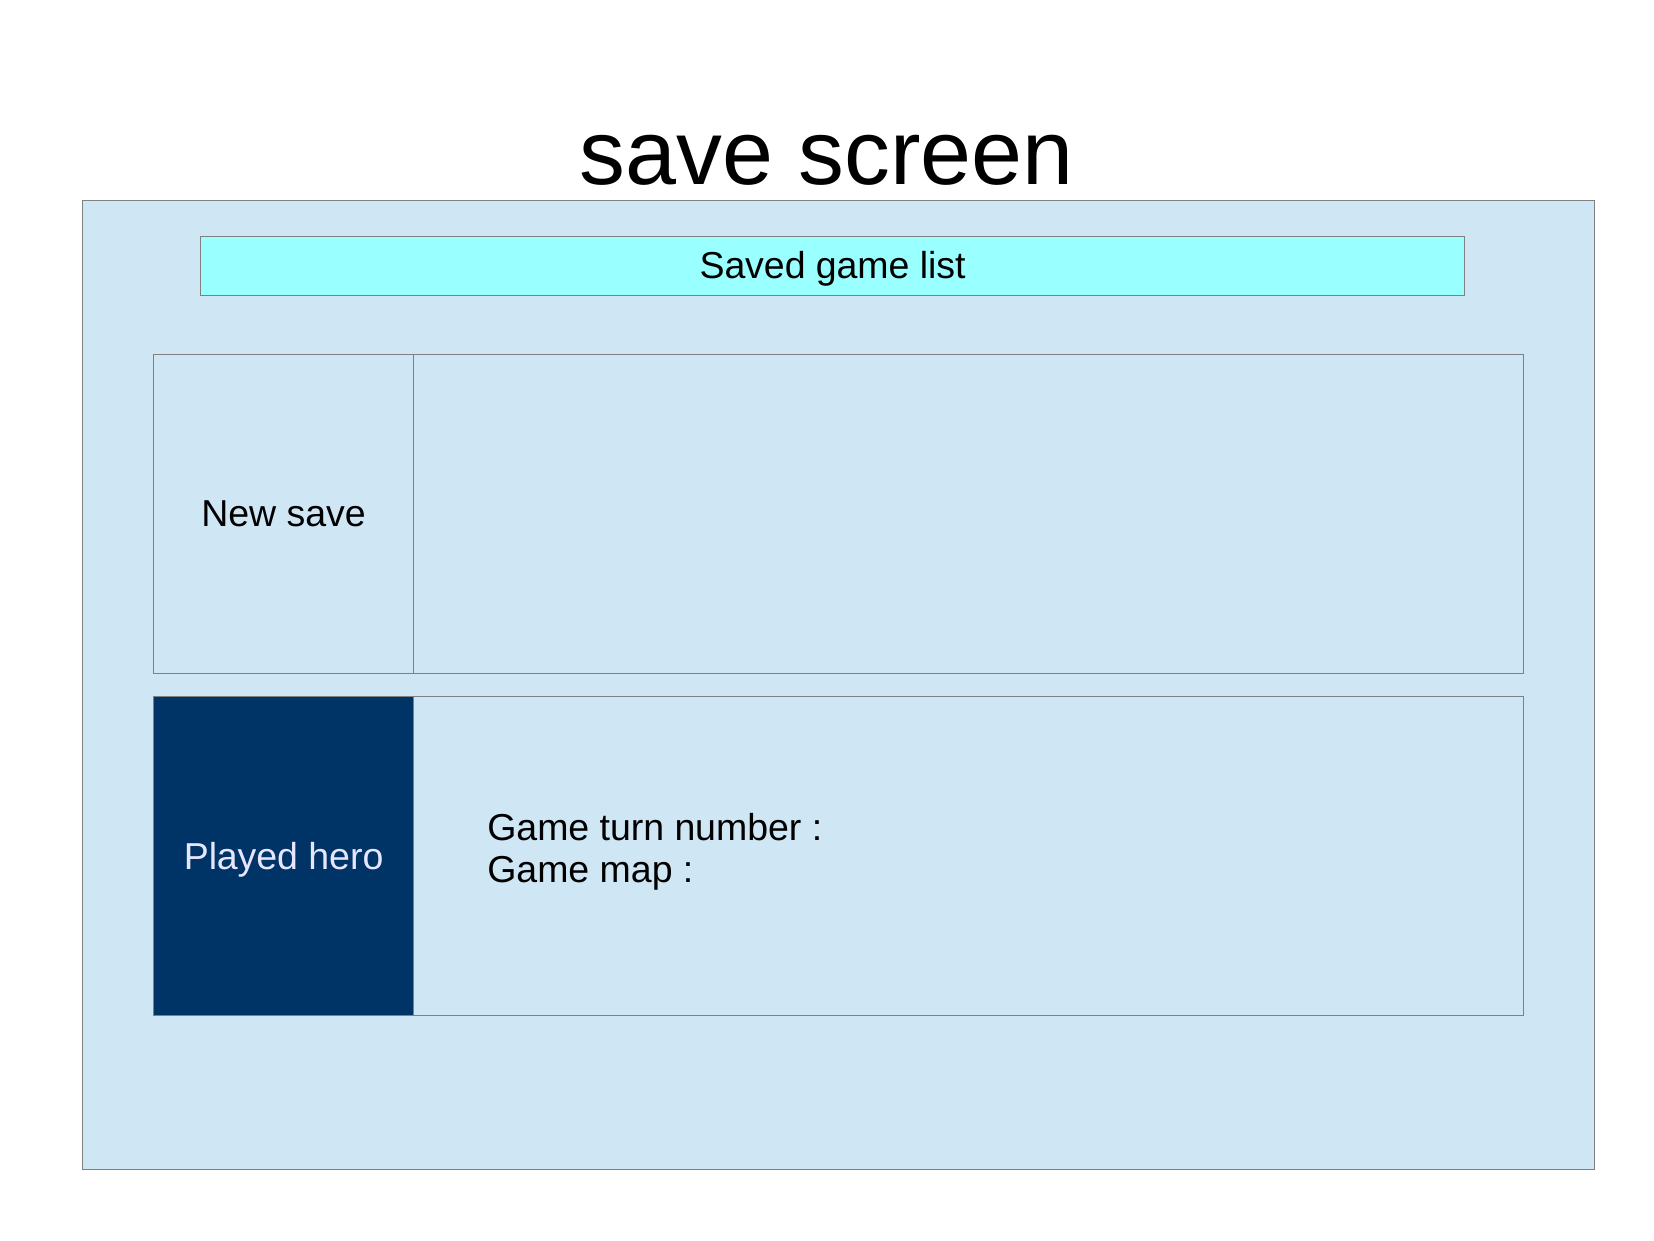

# save screen
Saved game list
New save
Played hero
Game turn number :
Game map :